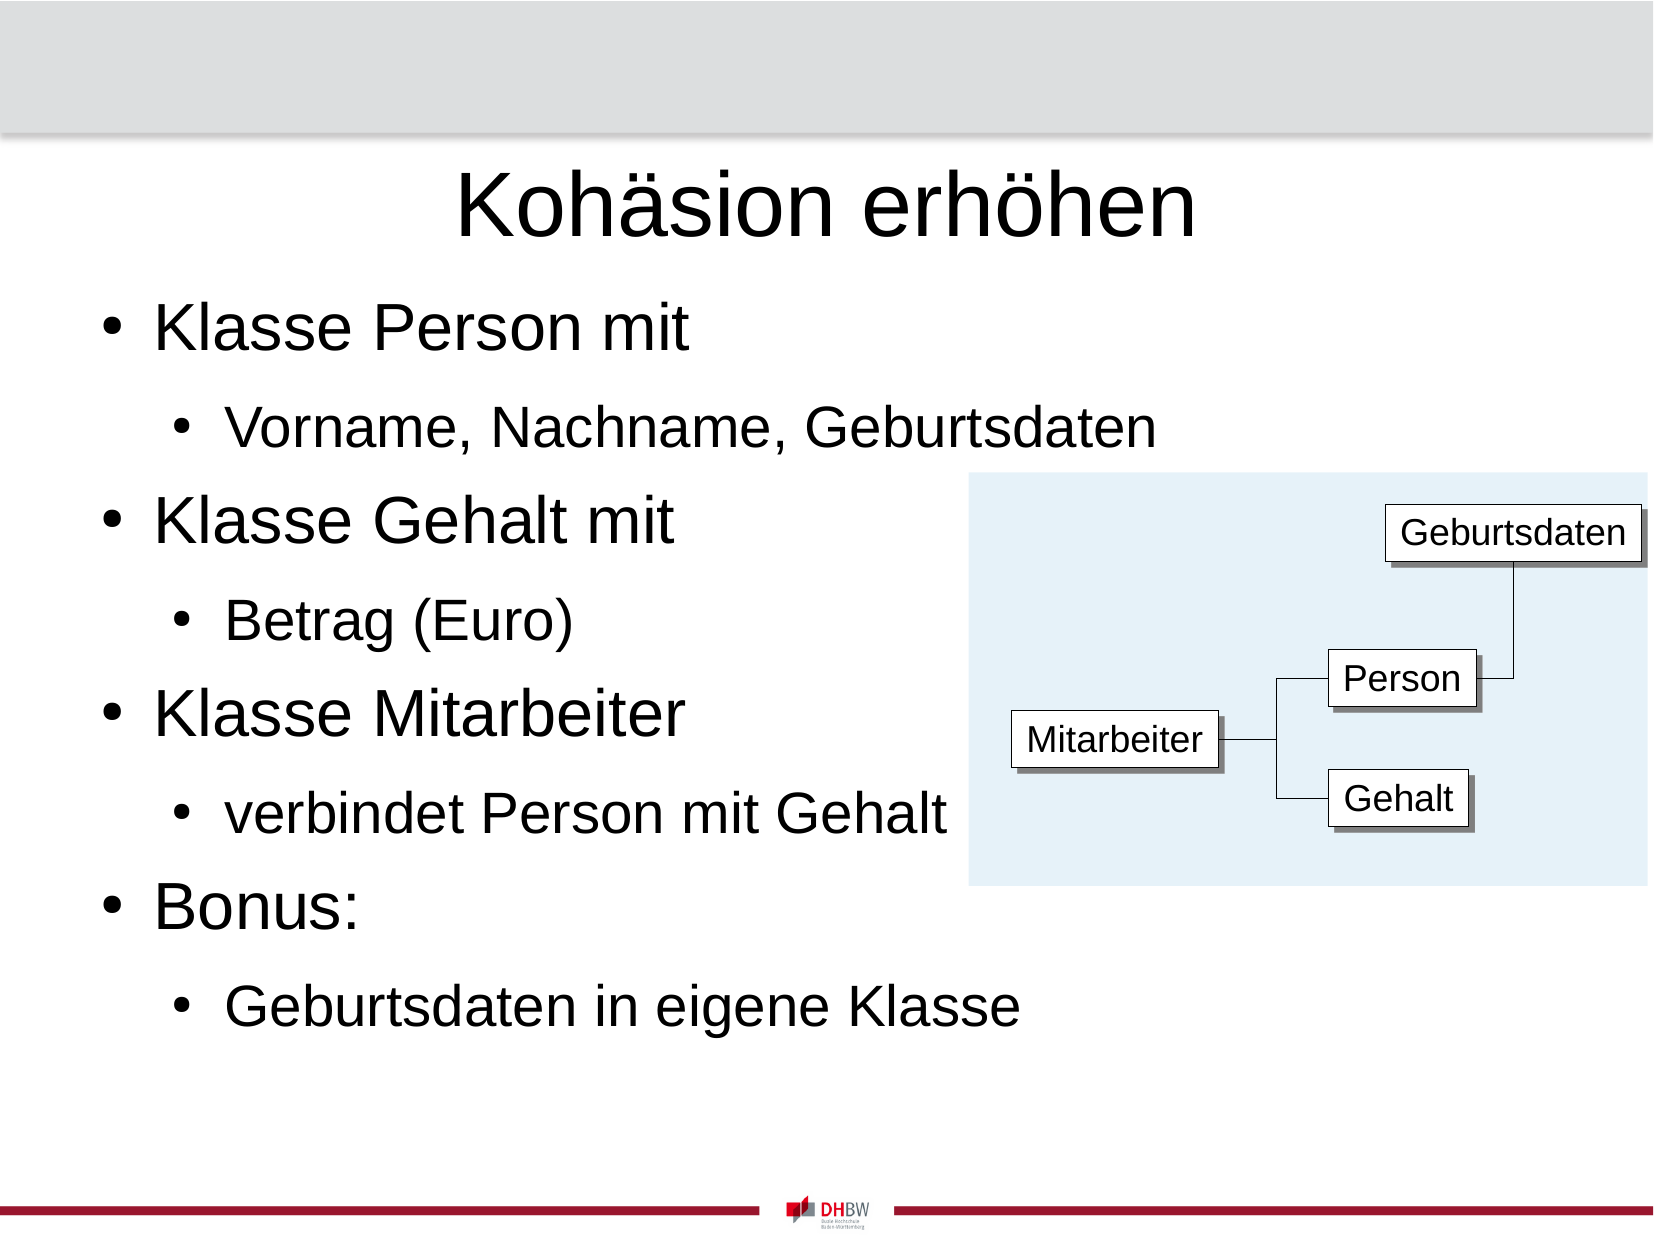

# Kohäsion erhöhen
Klasse Person mit
Vorname, Nachname, Geburtsdaten
Klasse Gehalt mit
Betrag (Euro)
Klasse Mitarbeiter
verbindet Person mit Gehalt
Bonus:
Geburtsdaten in eigene Klasse
Geburtsdaten
Person
Mitarbeiter
Gehalt